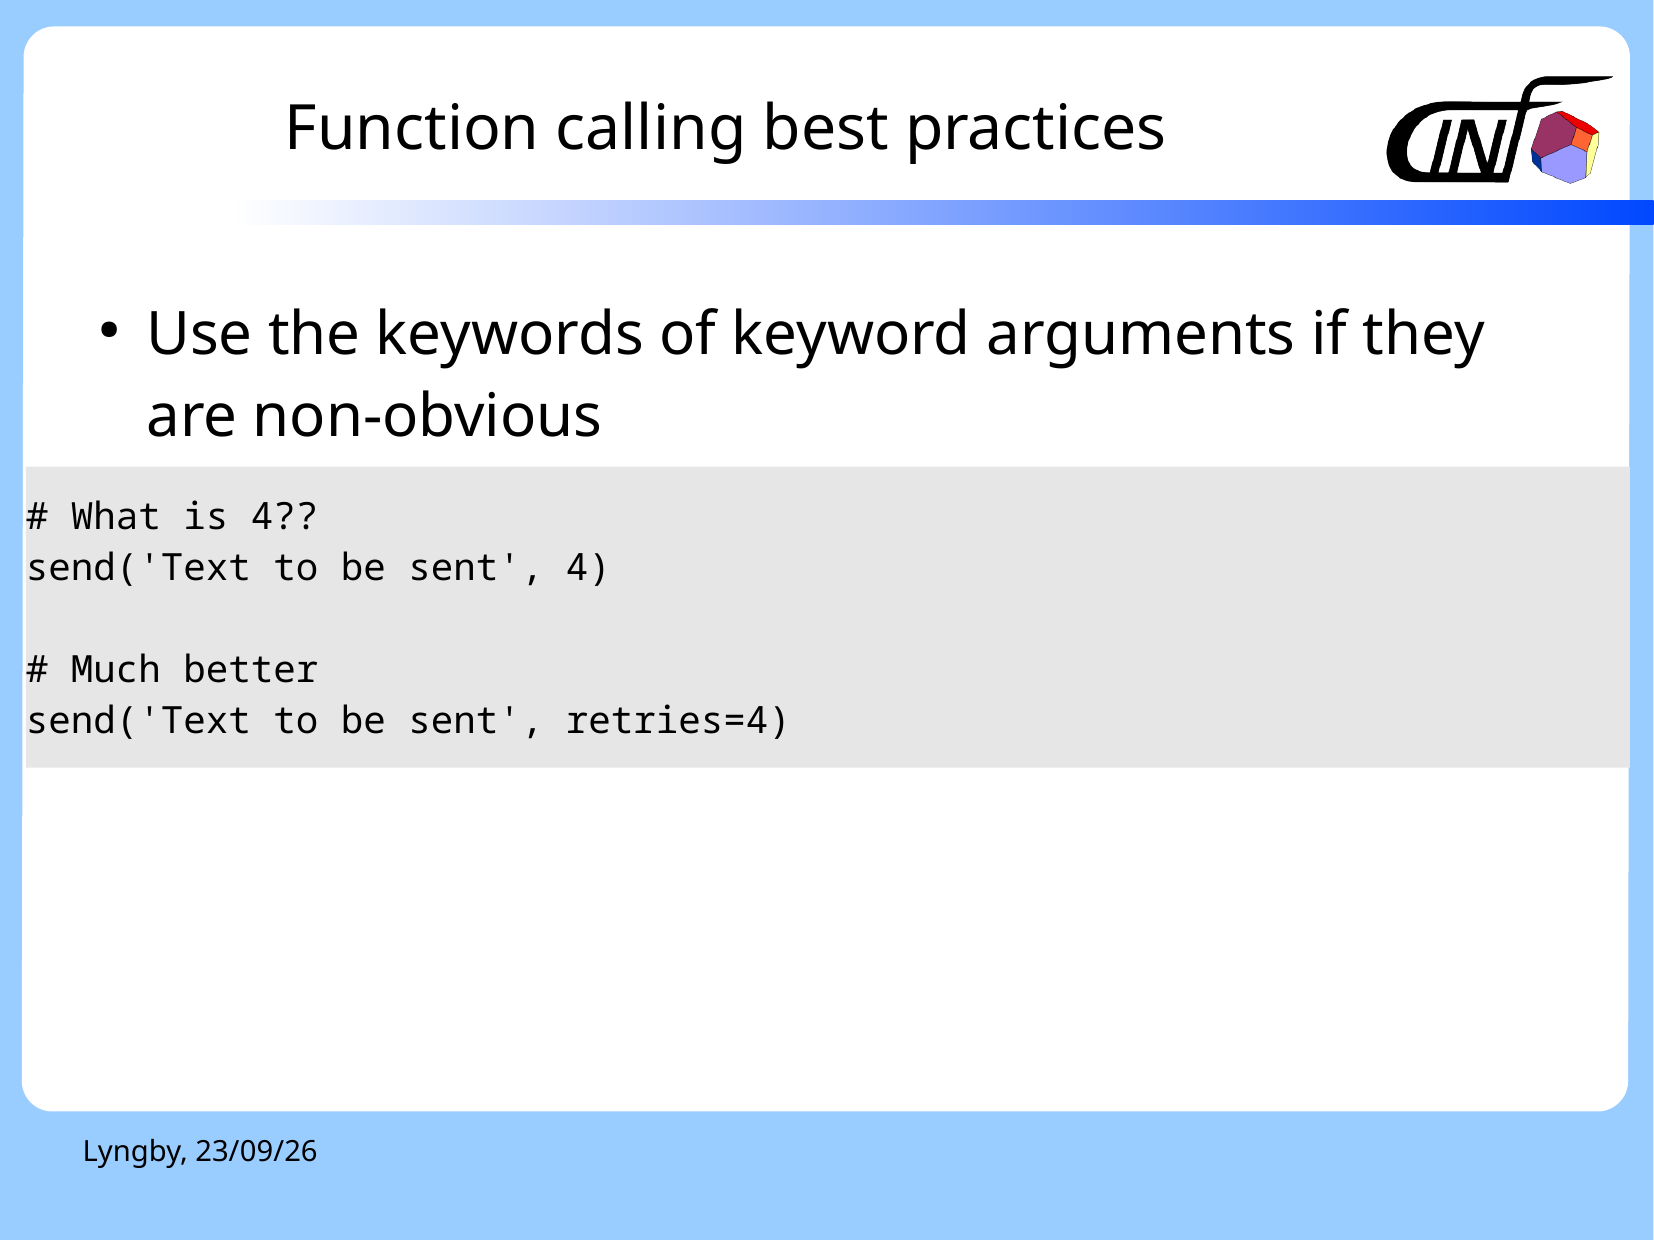

# Function calling best practices
Use the keywords of keyword arguments if they are non-obvious
# What is 4??
send('Text to be sent', 4)
# Much better
send('Text to be sent', retries=4)